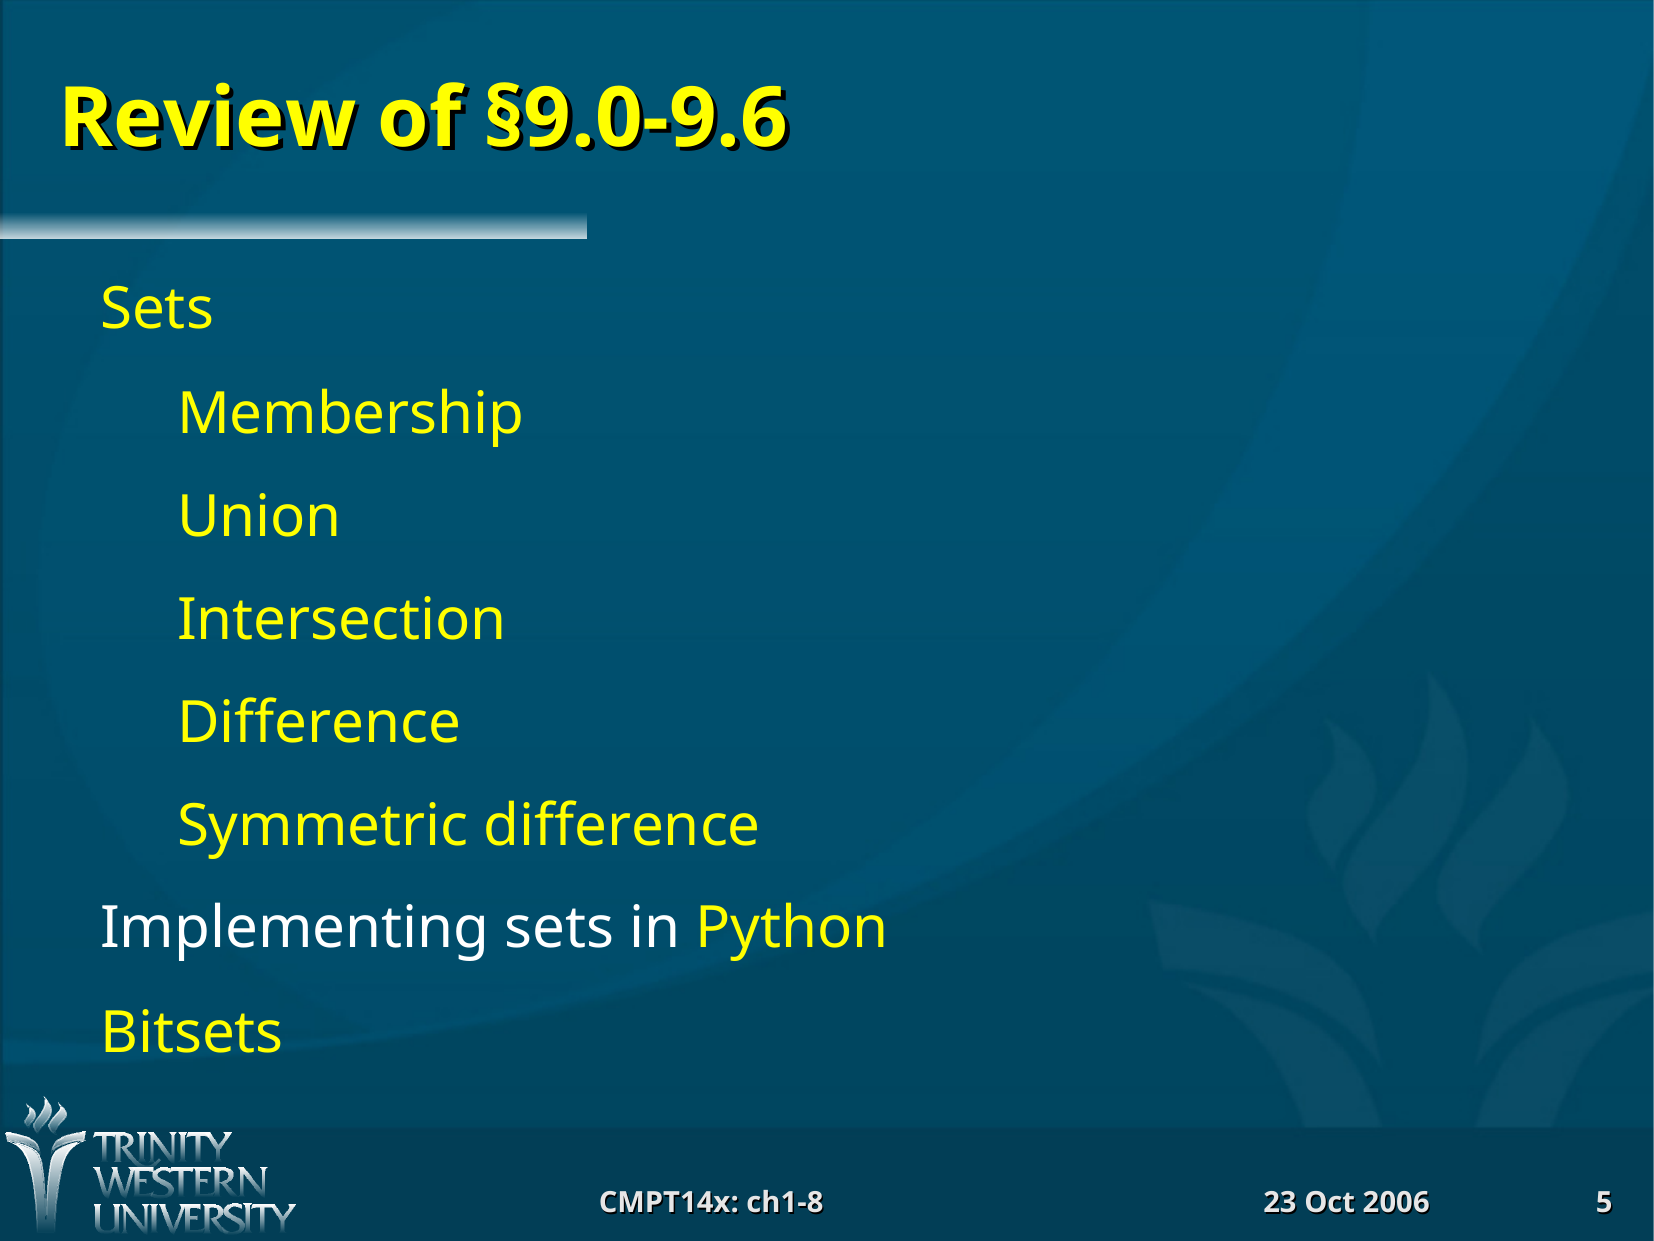

# Review of §9.0-9.6
Sets
Membership
Union
Intersection
Difference
Symmetric difference
Implementing sets in Python
Bitsets
CMPT14x: ch1-8
23 Oct 2006
5